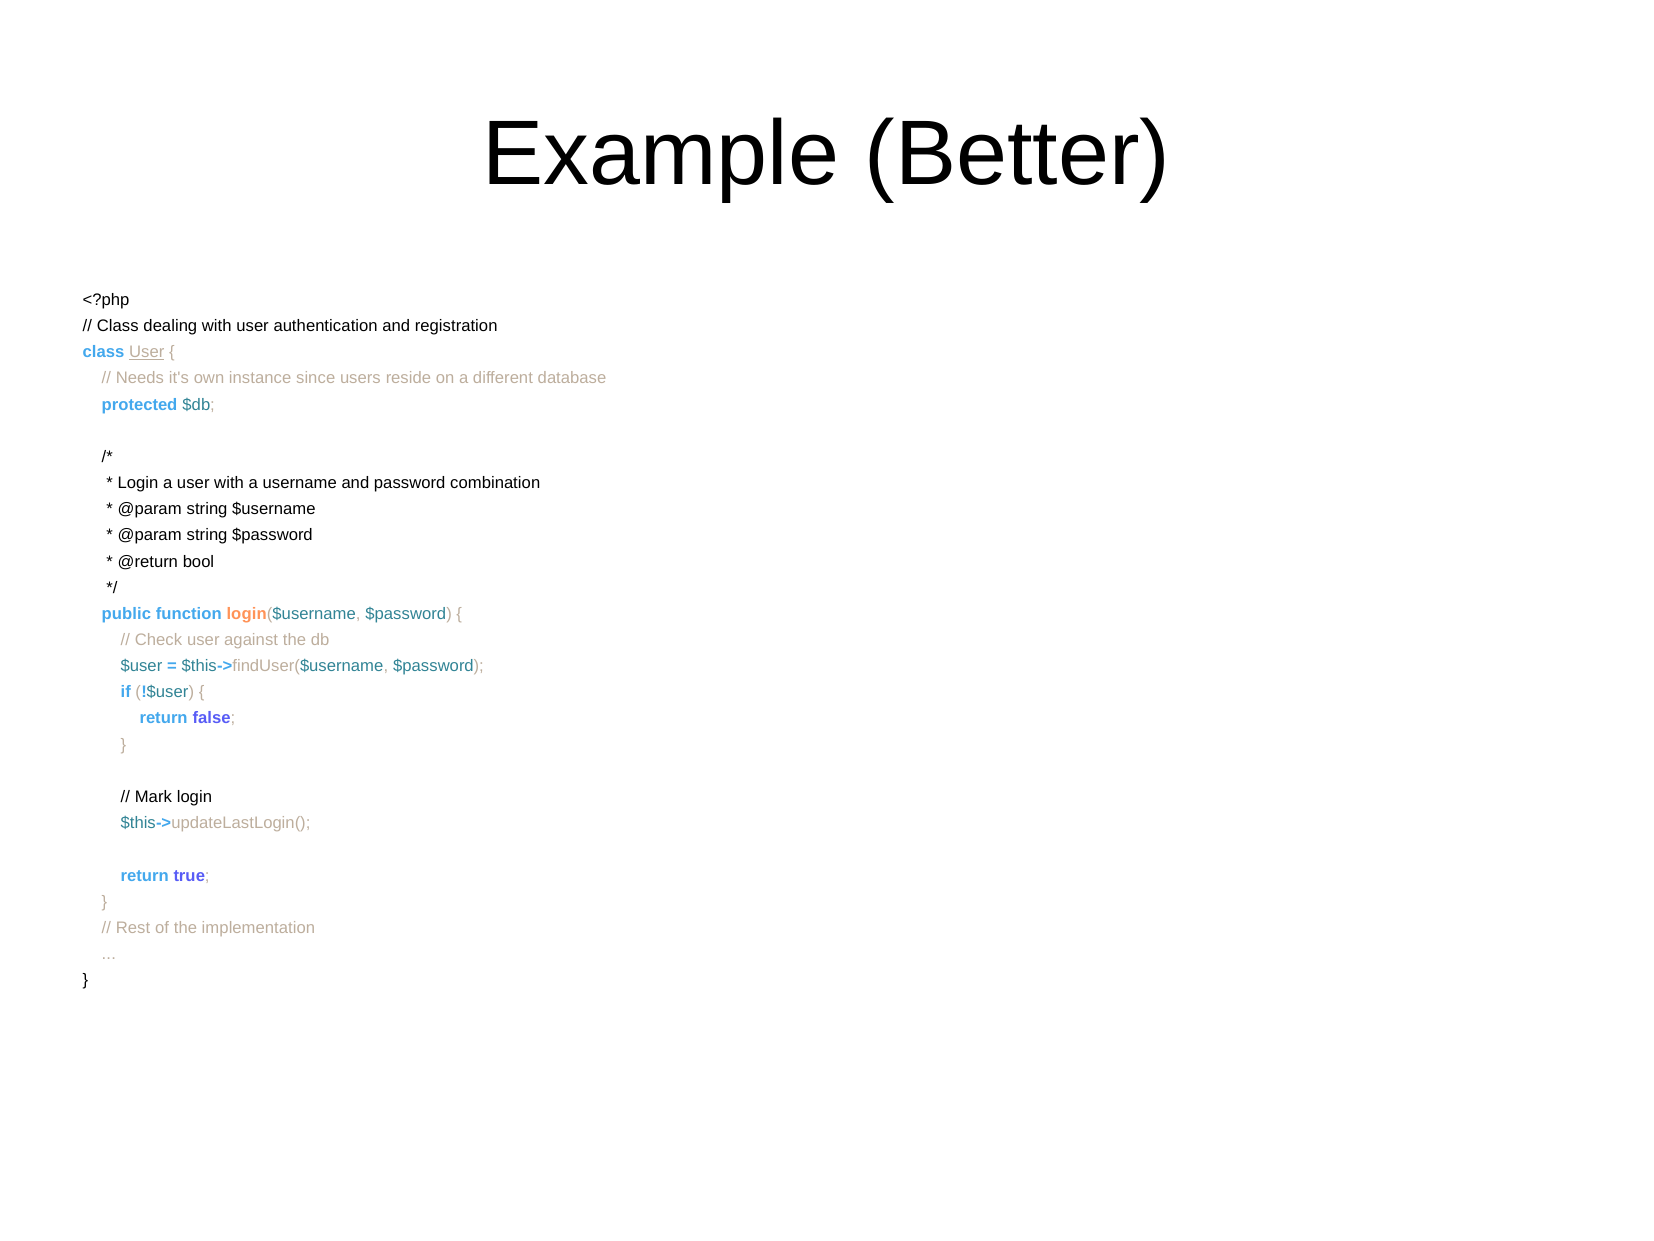

# Example (Better)
<?php
// Class dealing with user authentication and registration
class User {
 // Needs it's own instance since users reside on a different database
 protected $db;
 /*
 * Login a user with a username and password combination
 * @param string $username
 * @param string $password
 * @return bool
 */
 public function login($username, $password) {
 // Check user against the db
 $user = $this->findUser($username, $password);
 if (!$user) {
 return false;
 }
 // Mark login
 $this->updateLastLogin();
 return true;
 }
 // Rest of the implementation
 ...
}